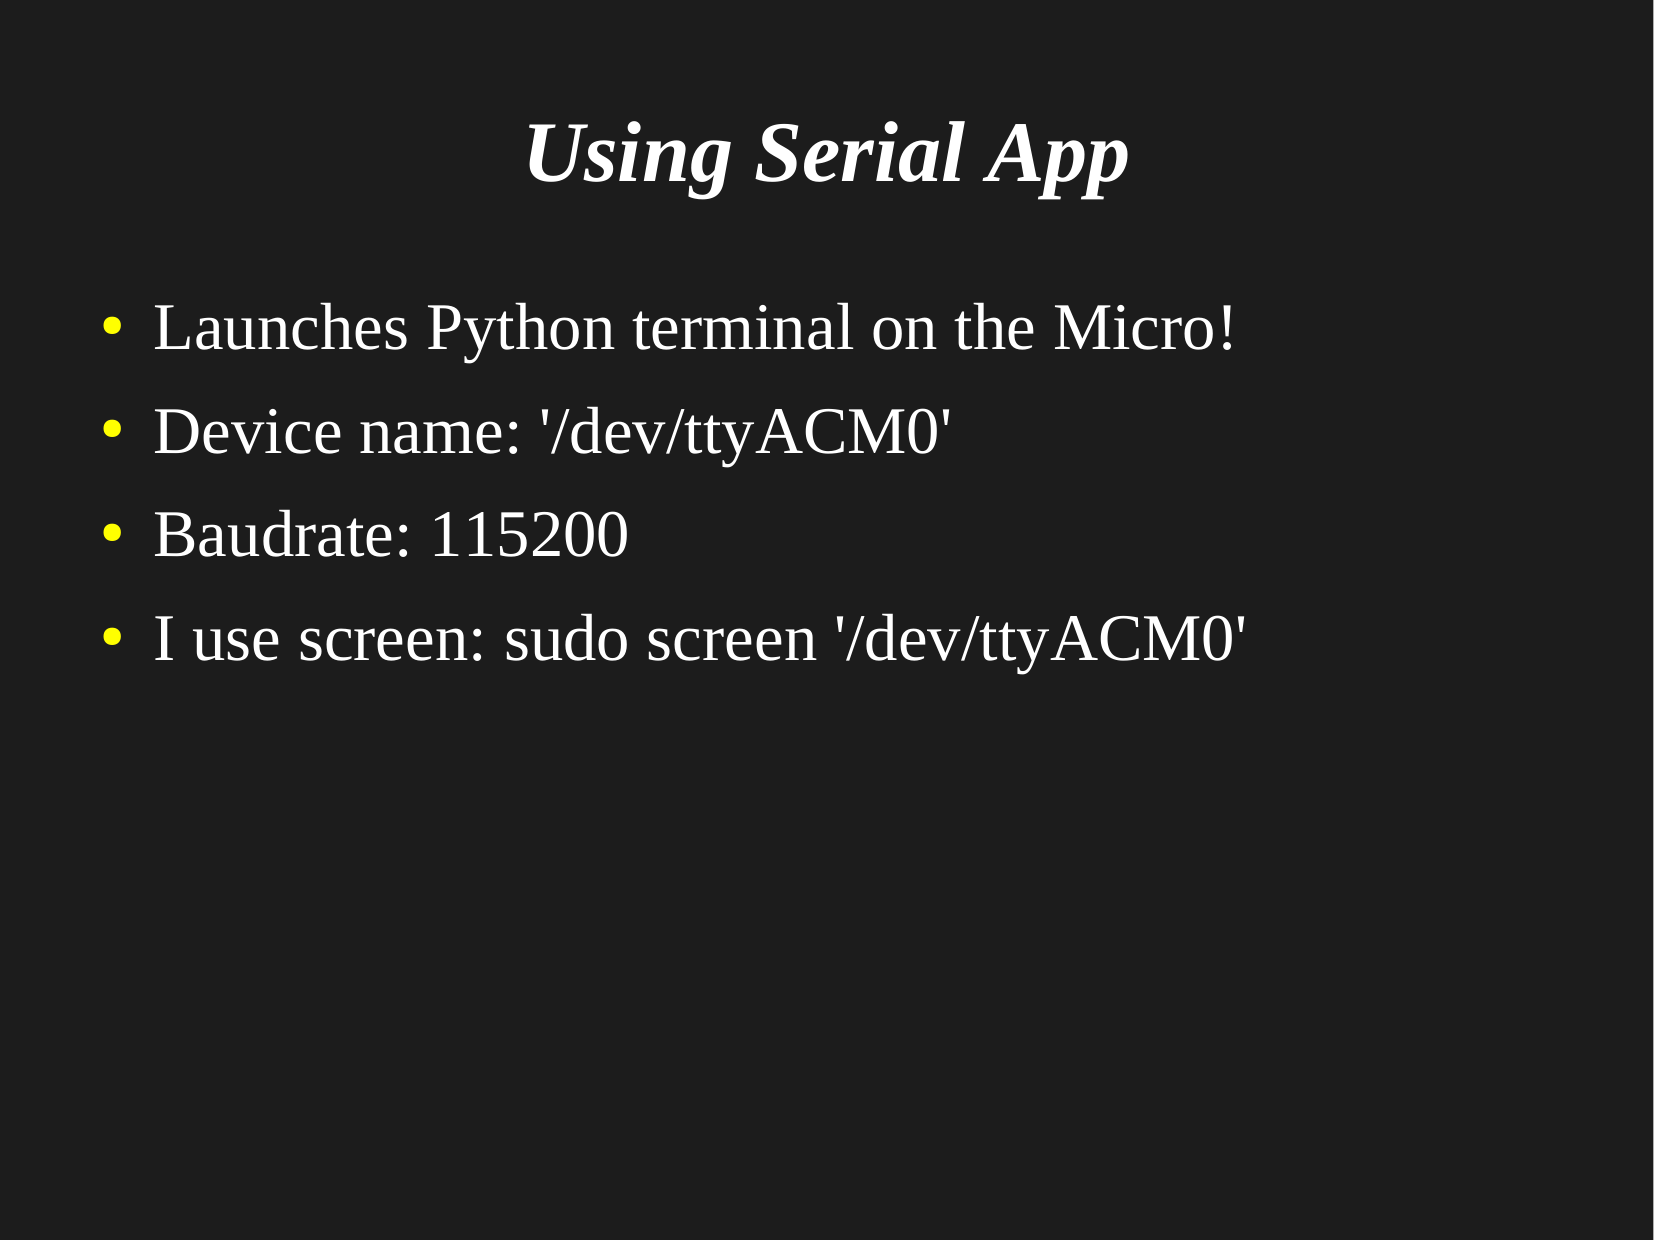

# Using Serial App
Launches Python terminal on the Micro!
Device name: '/dev/ttyACM0'
Baudrate: 115200
I use screen: sudo screen '/dev/ttyACM0'